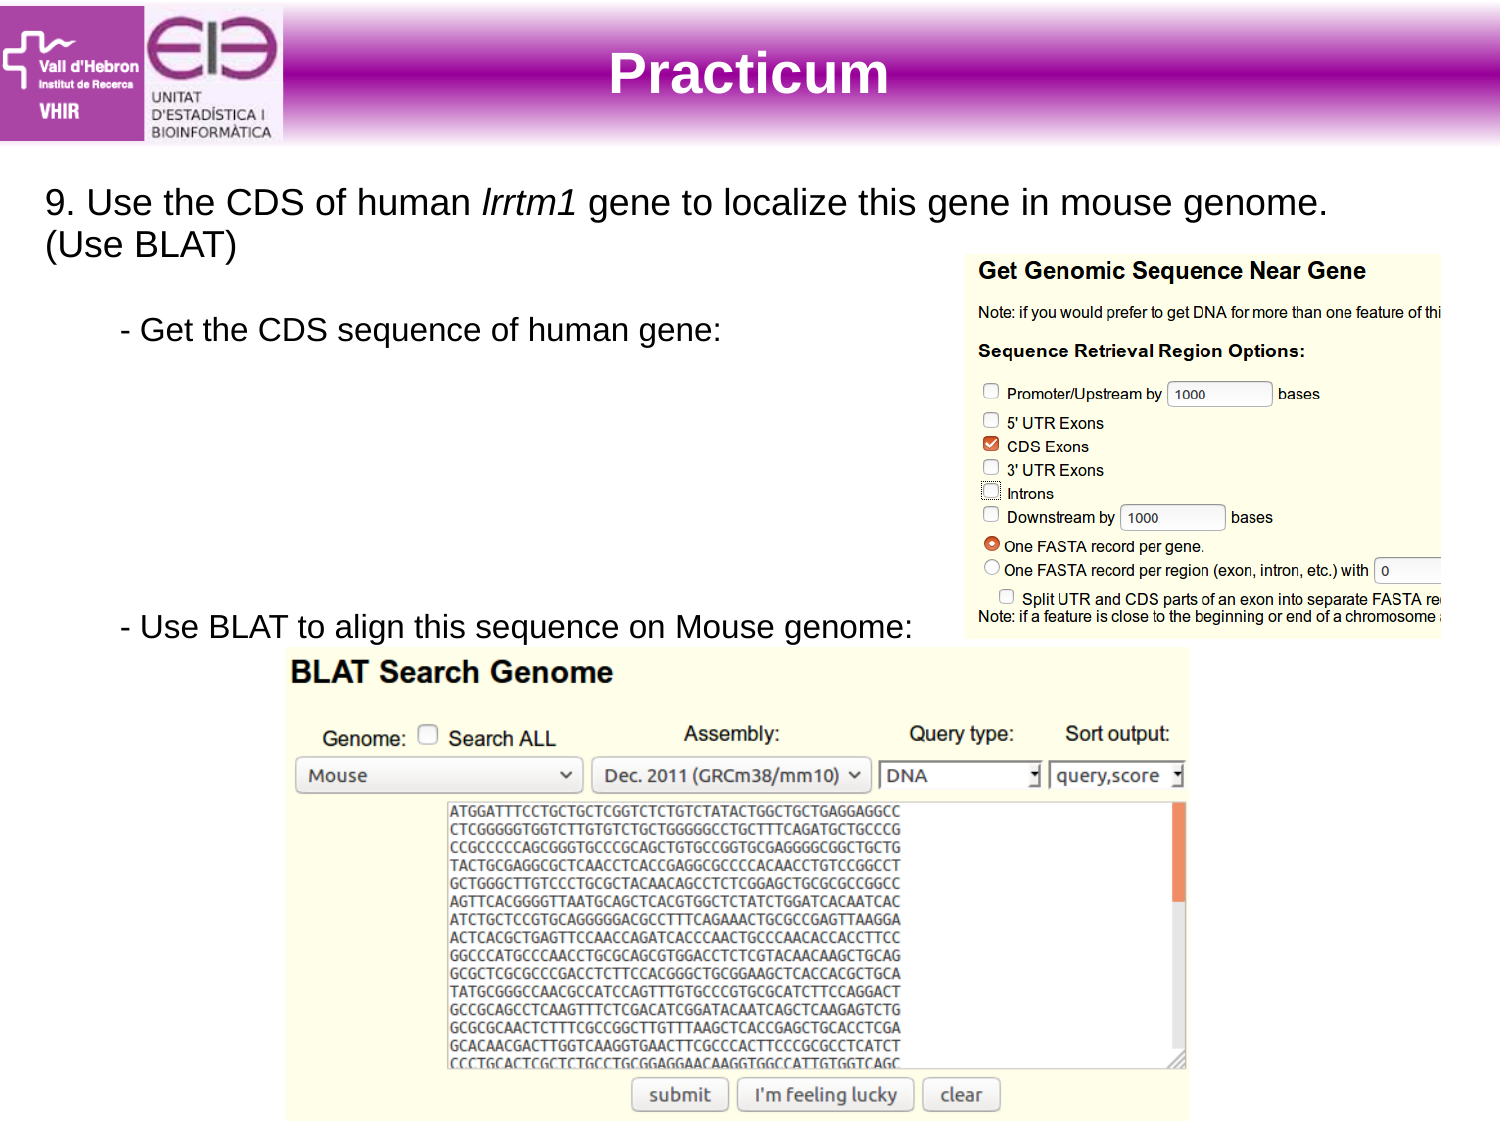

Practicum
9. Use the CDS of human lrrtm1 gene to localize this gene in mouse genome. (Use BLAT)
	- Get the CDS sequence of human gene:
	- Use BLAT to align this sequence on Mouse genome: